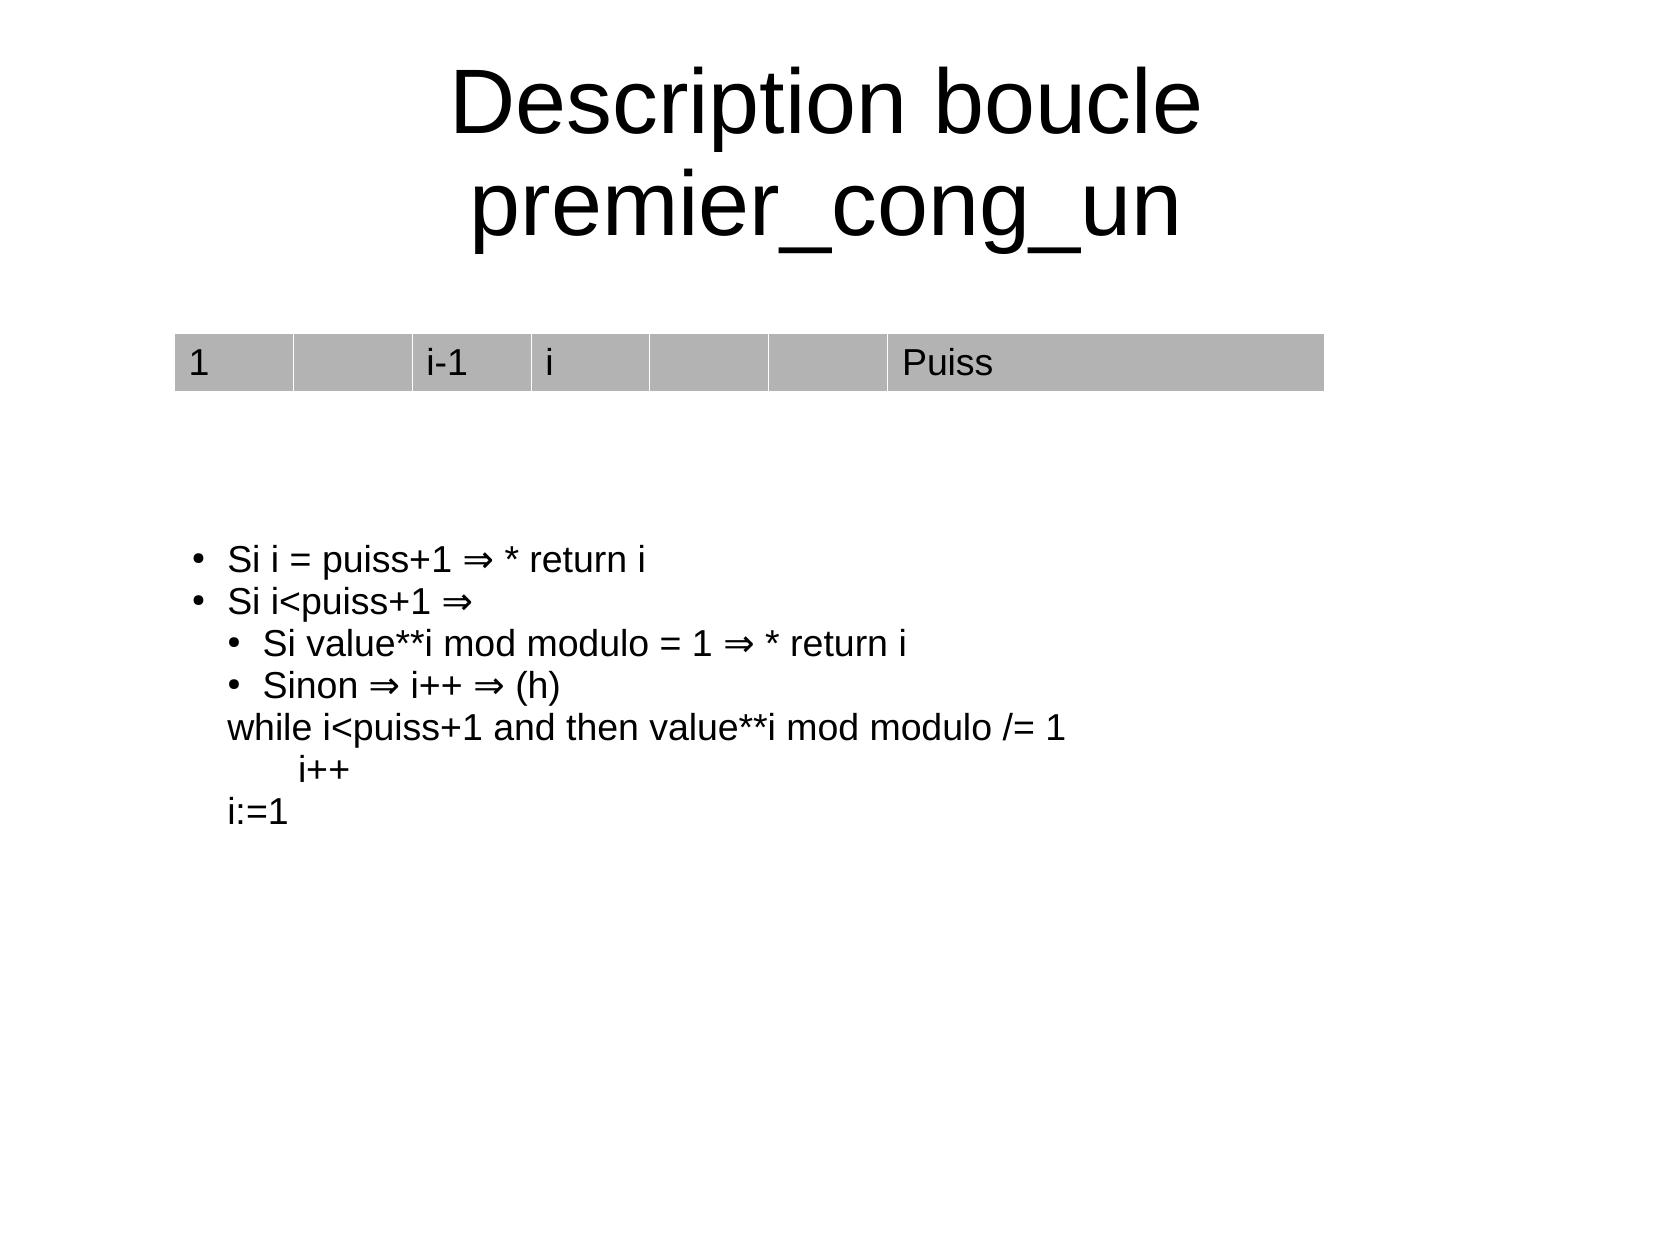

# Description boucle premier_cong_un
| 1 | | i-1 | i | | | Puiss |
| --- | --- | --- | --- | --- | --- | --- |
Si i = puiss+1 ⇒ * return i
Si i<puiss+1 ⇒
Si value**i mod modulo = 1 ⇒ * return i
Sinon ⇒ i++ ⇒ (h)
while i<puiss+1 and then value**i mod modulo /= 1
i++
i:=1